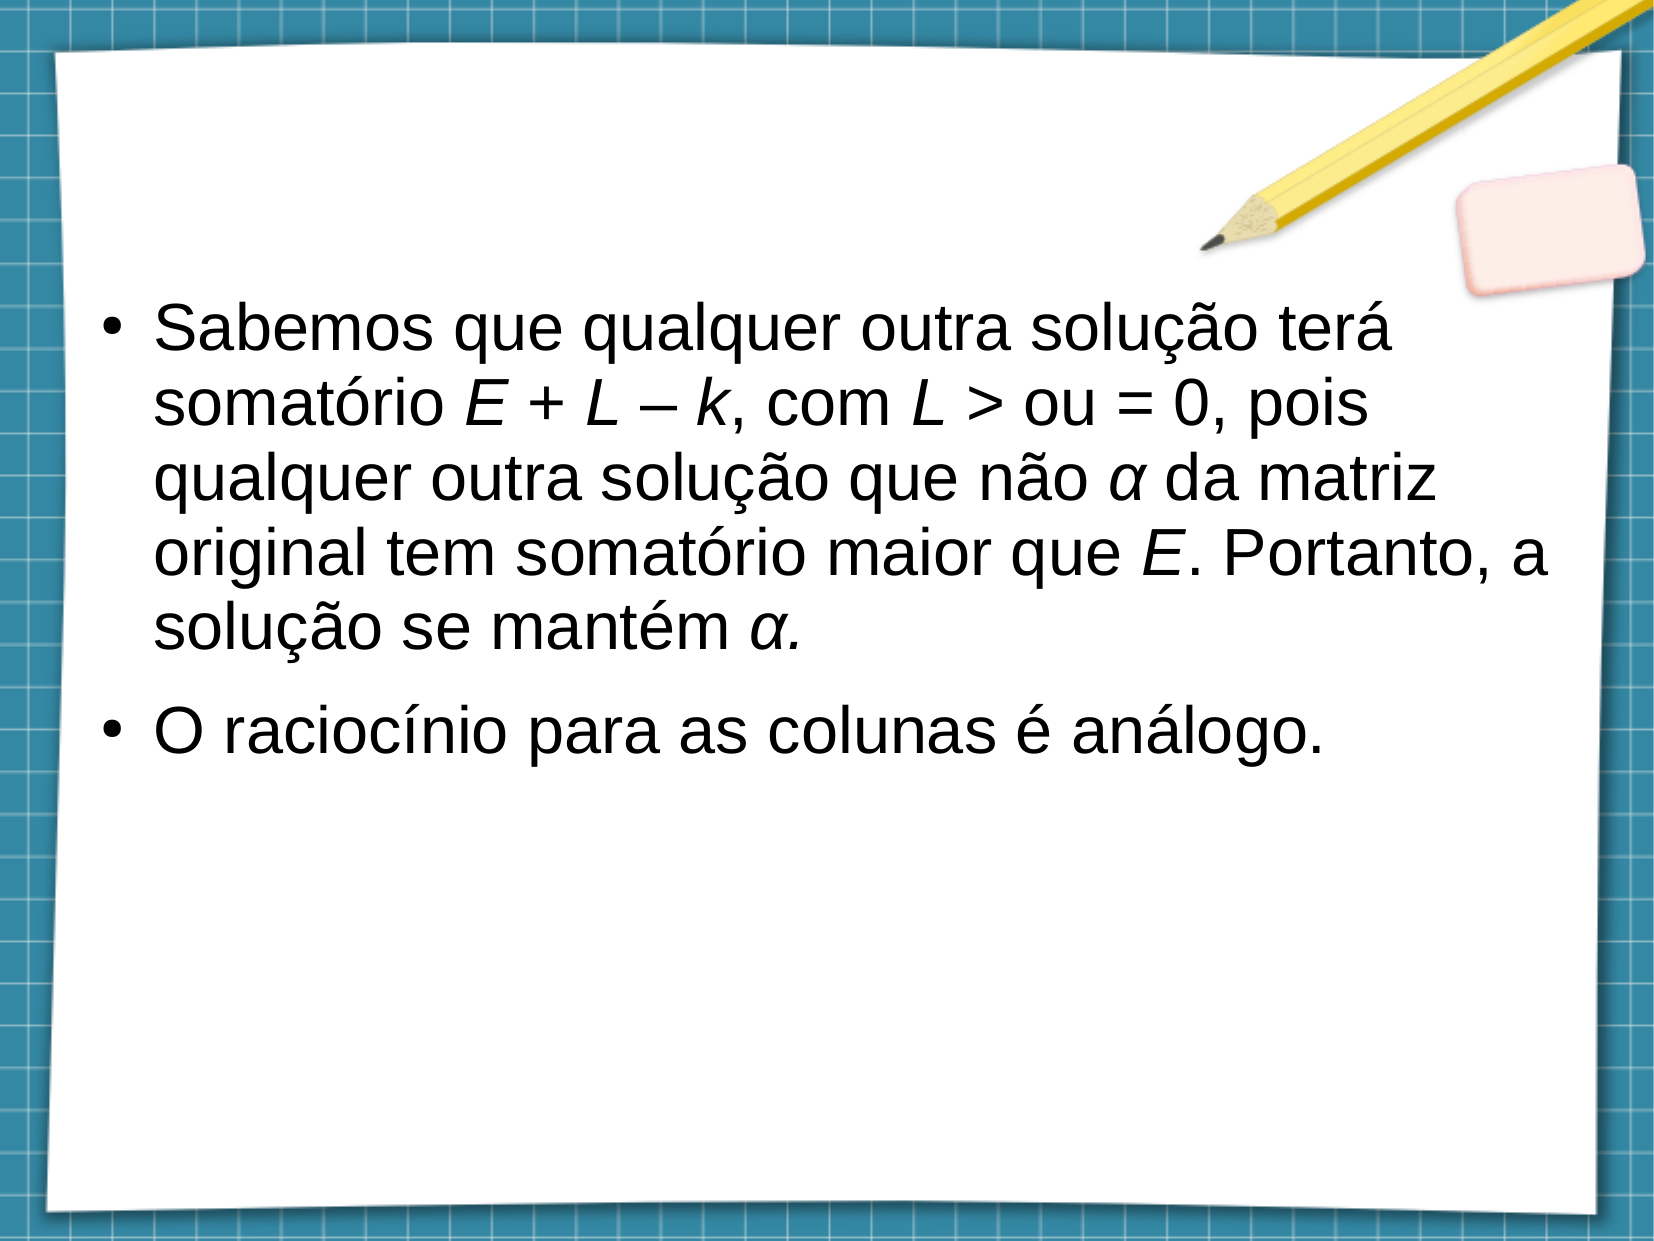

# Sabemos que qualquer outra solução terá somatório E + L – k, com L > ou = 0, pois qualquer outra solução que não α da matriz original tem somatório maior que E. Portanto, a solução se mantém α.
O raciocínio para as colunas é análogo.